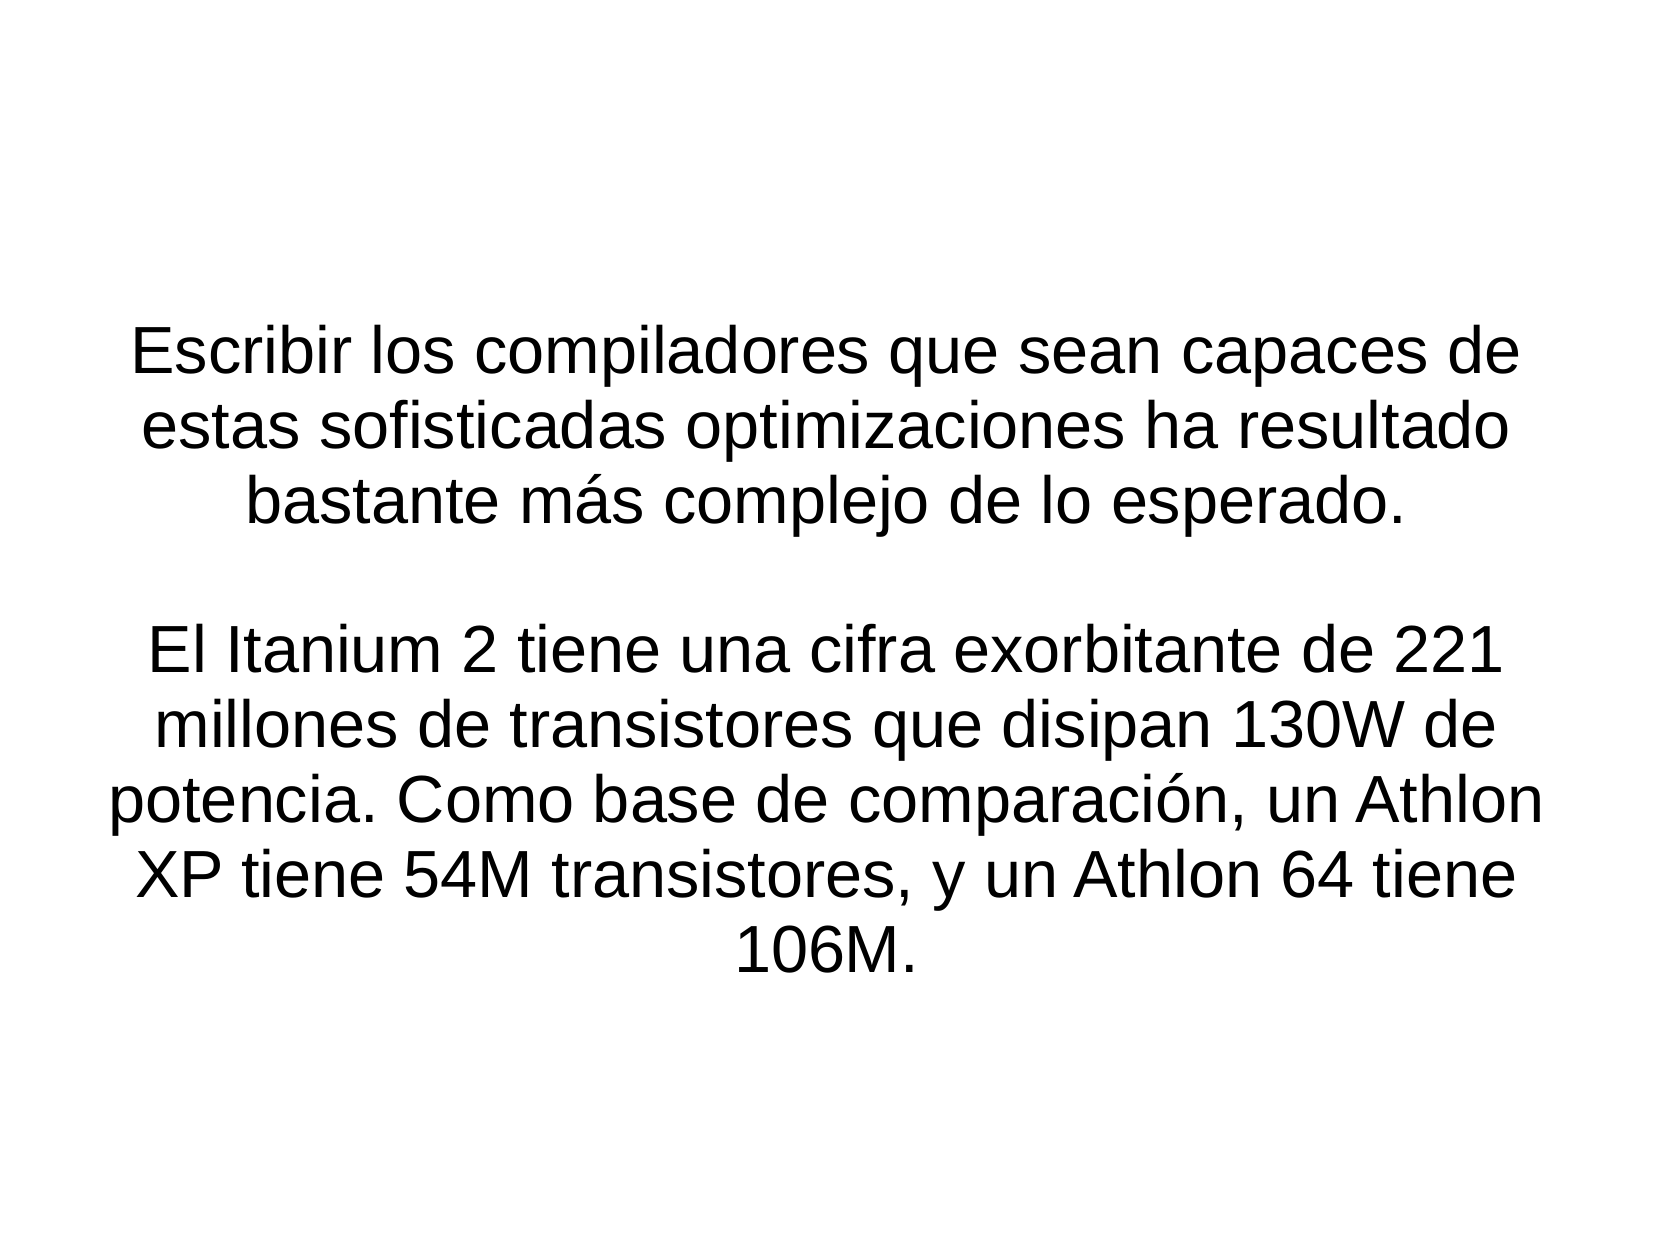

# Escribir los compiladores que sean capaces de estas sofisticadas optimizaciones ha resultado bastante más complejo de lo esperado.
El Itanium 2 tiene una cifra exorbitante de 221 millones de transistores que disipan 130W de potencia. Como base de comparación, un Athlon
XP tiene 54M transistores, y un Athlon 64 tiene 106M.